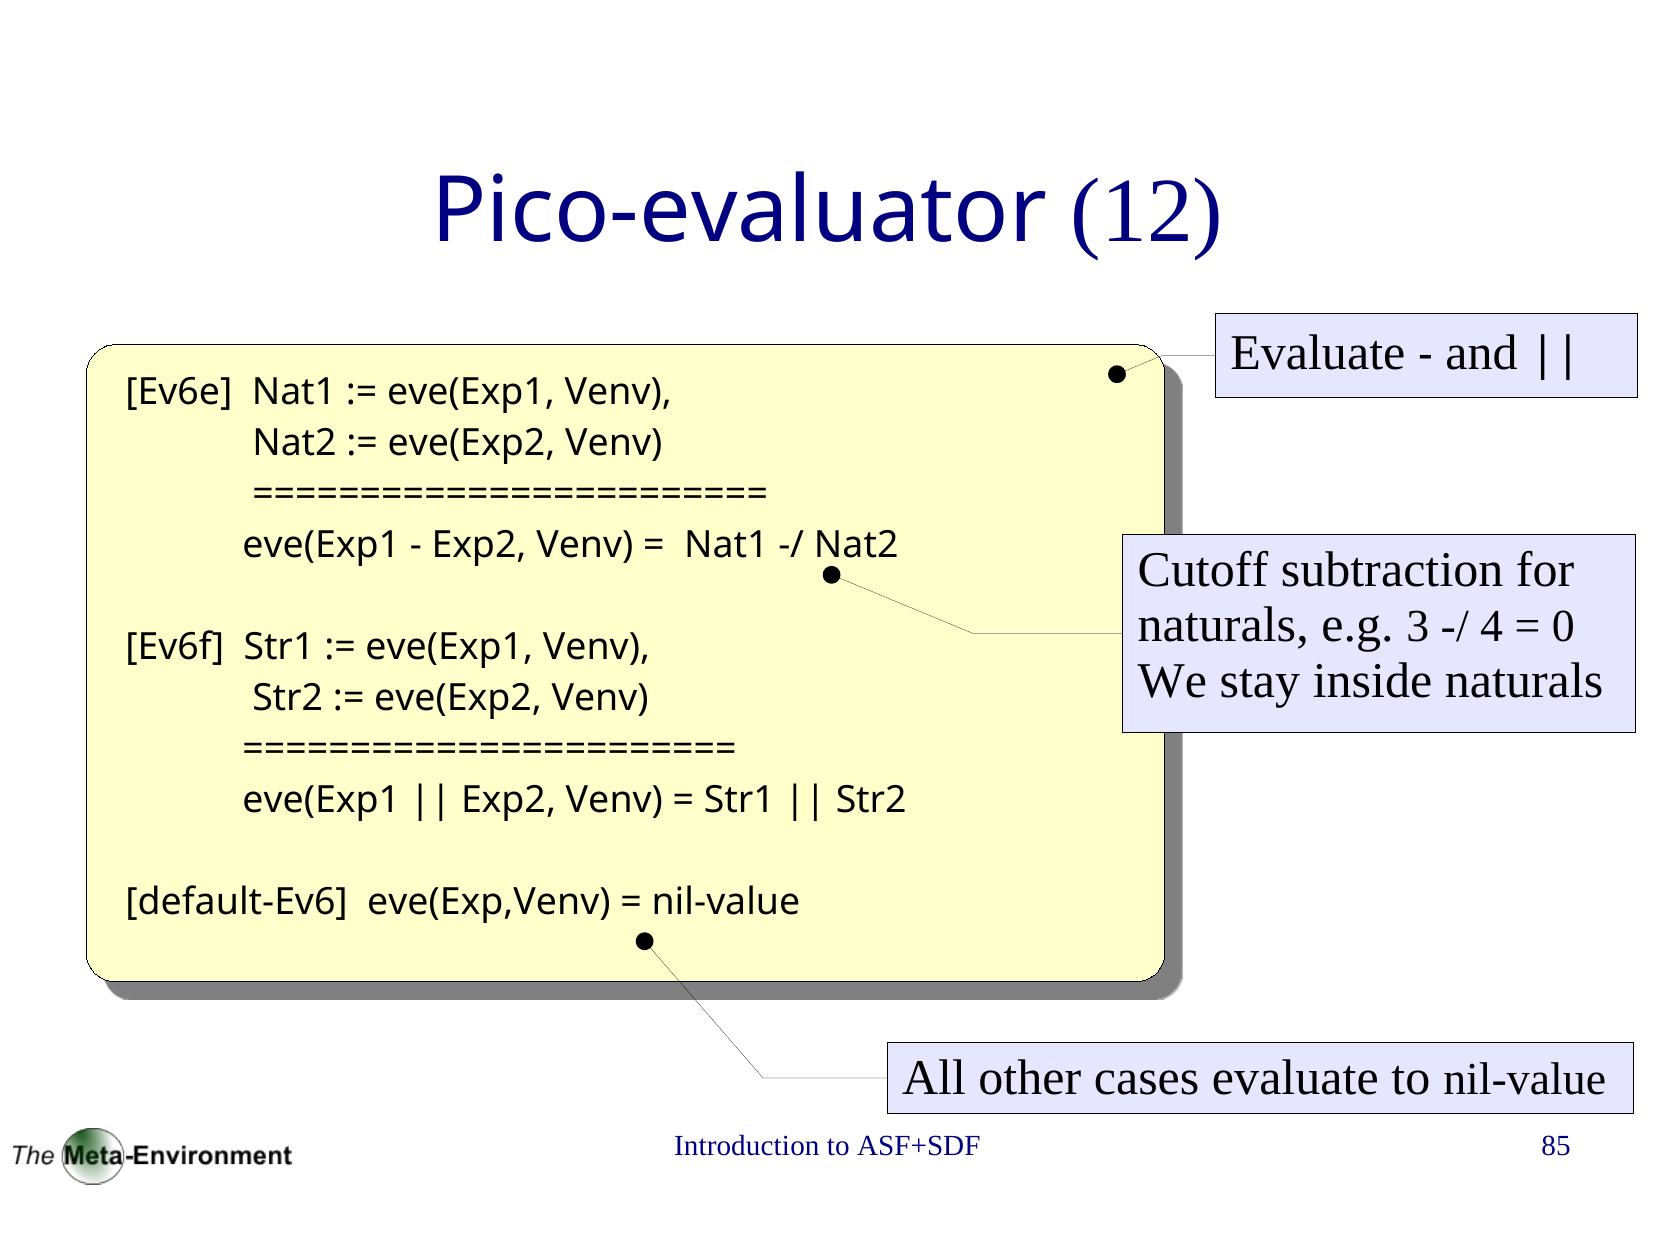

# Pico-evaluator (12)
[Ev6e] Nat1 := eve(Exp1, Venv),
 Nat2 := eve(Exp2, Venv)
 ========================
 eve(Exp1 - Exp2, Venv) = Nat1 -/ Nat2
[Ev6f] Str1 := eve(Exp1, Venv),
 Str2 := eve(Exp2, Venv)
 =======================
 eve(Exp1 || Exp2, Venv) = Str1 || Str2
[default-Ev6] eve(Exp,Venv) = nil-value
85